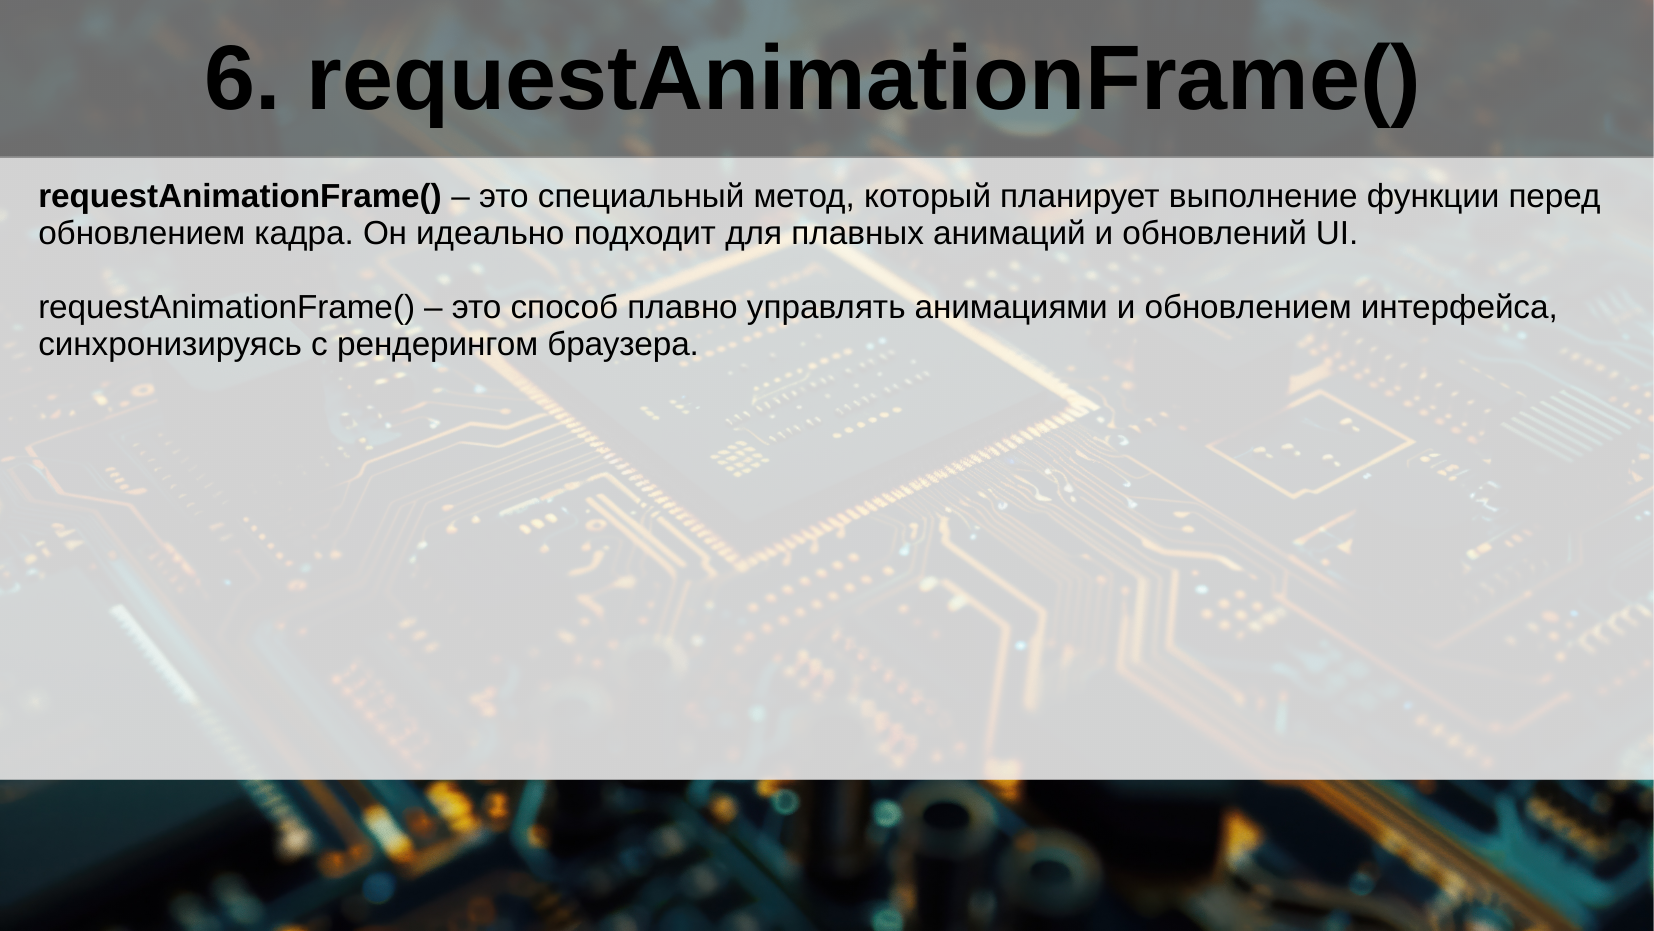

# 6. requestAnimationFrame()
requestAnimationFrame() – это специальный метод, который планирует выполнение функции перед обновлением кадра. Он идеально подходит для плавных анимаций и обновлений UI.
requestAnimationFrame() – это способ плавно управлять анимациями и обновлением интерфейса, синхронизируясь с рендерингом браузера.